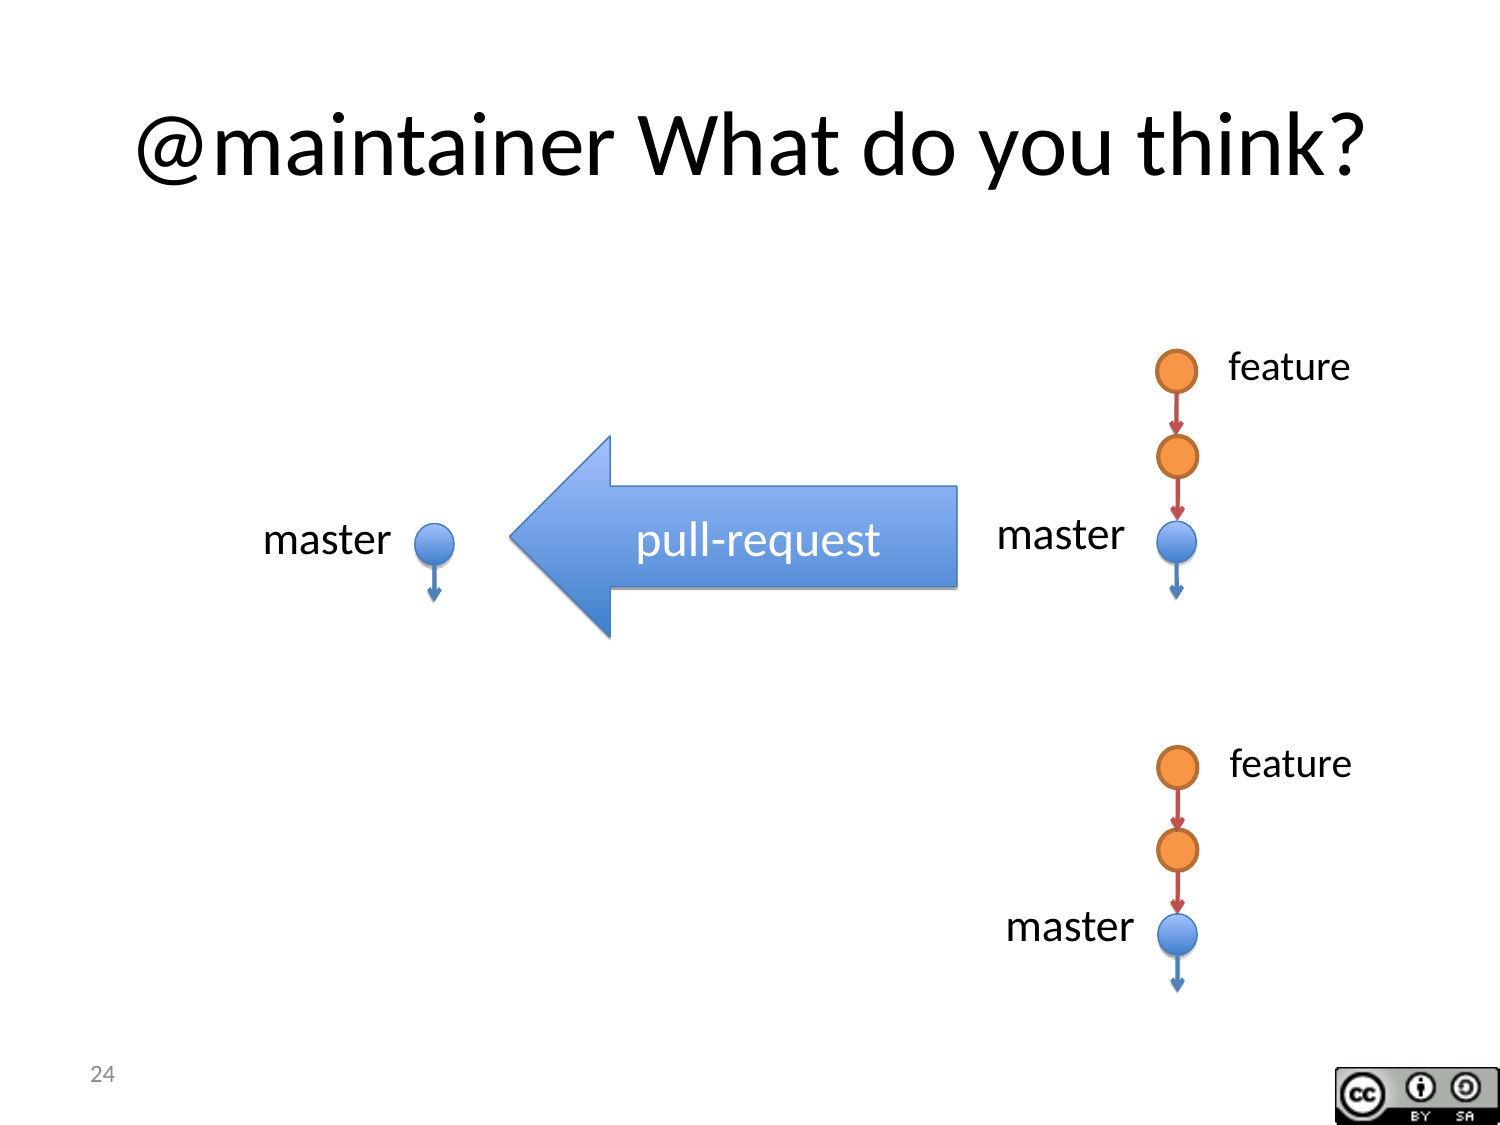

# @maintainer What do you think?
feature
pull-request
master
master
feature
master